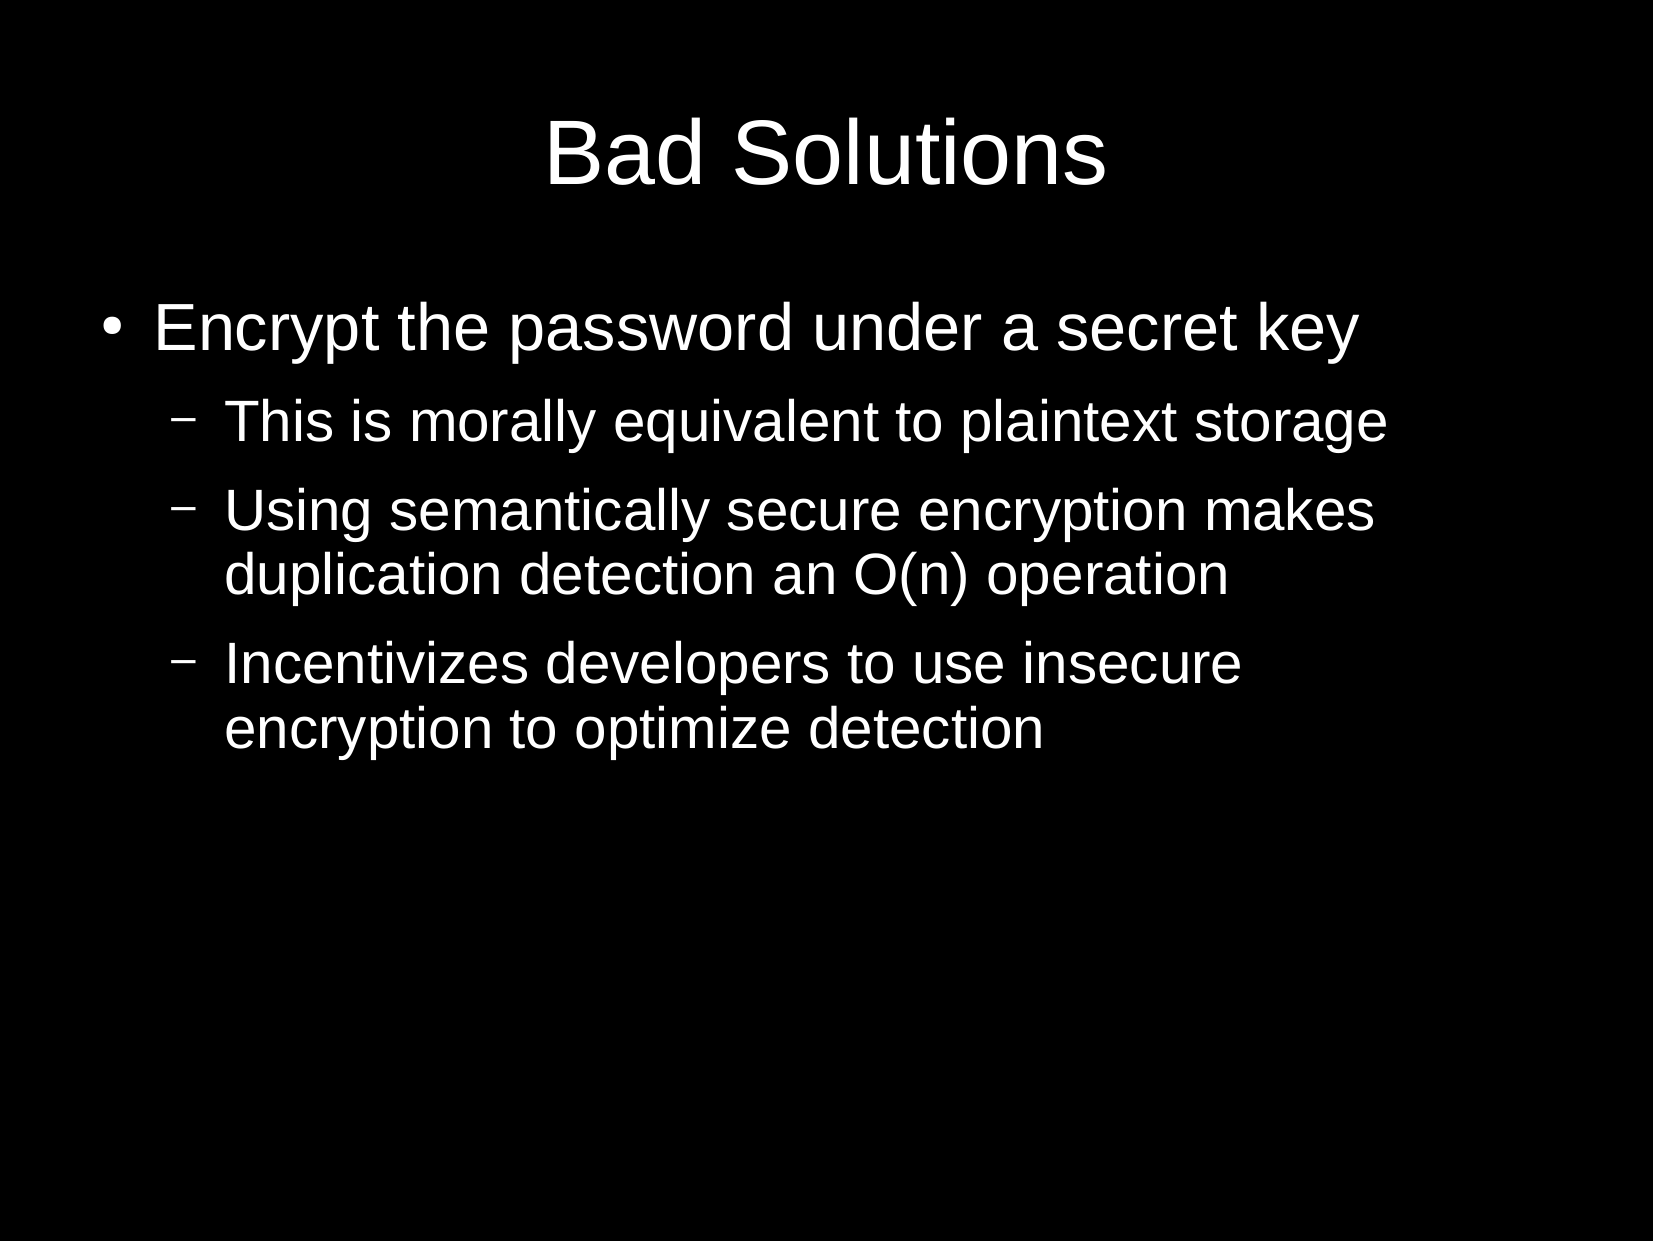

# Bad Solutions
Encrypt the password under a secret key
This is morally equivalent to plaintext storage
Using semantically secure encryption makes duplication detection an O(n) operation
Incentivizes developers to use insecure
encryption to optimize detection